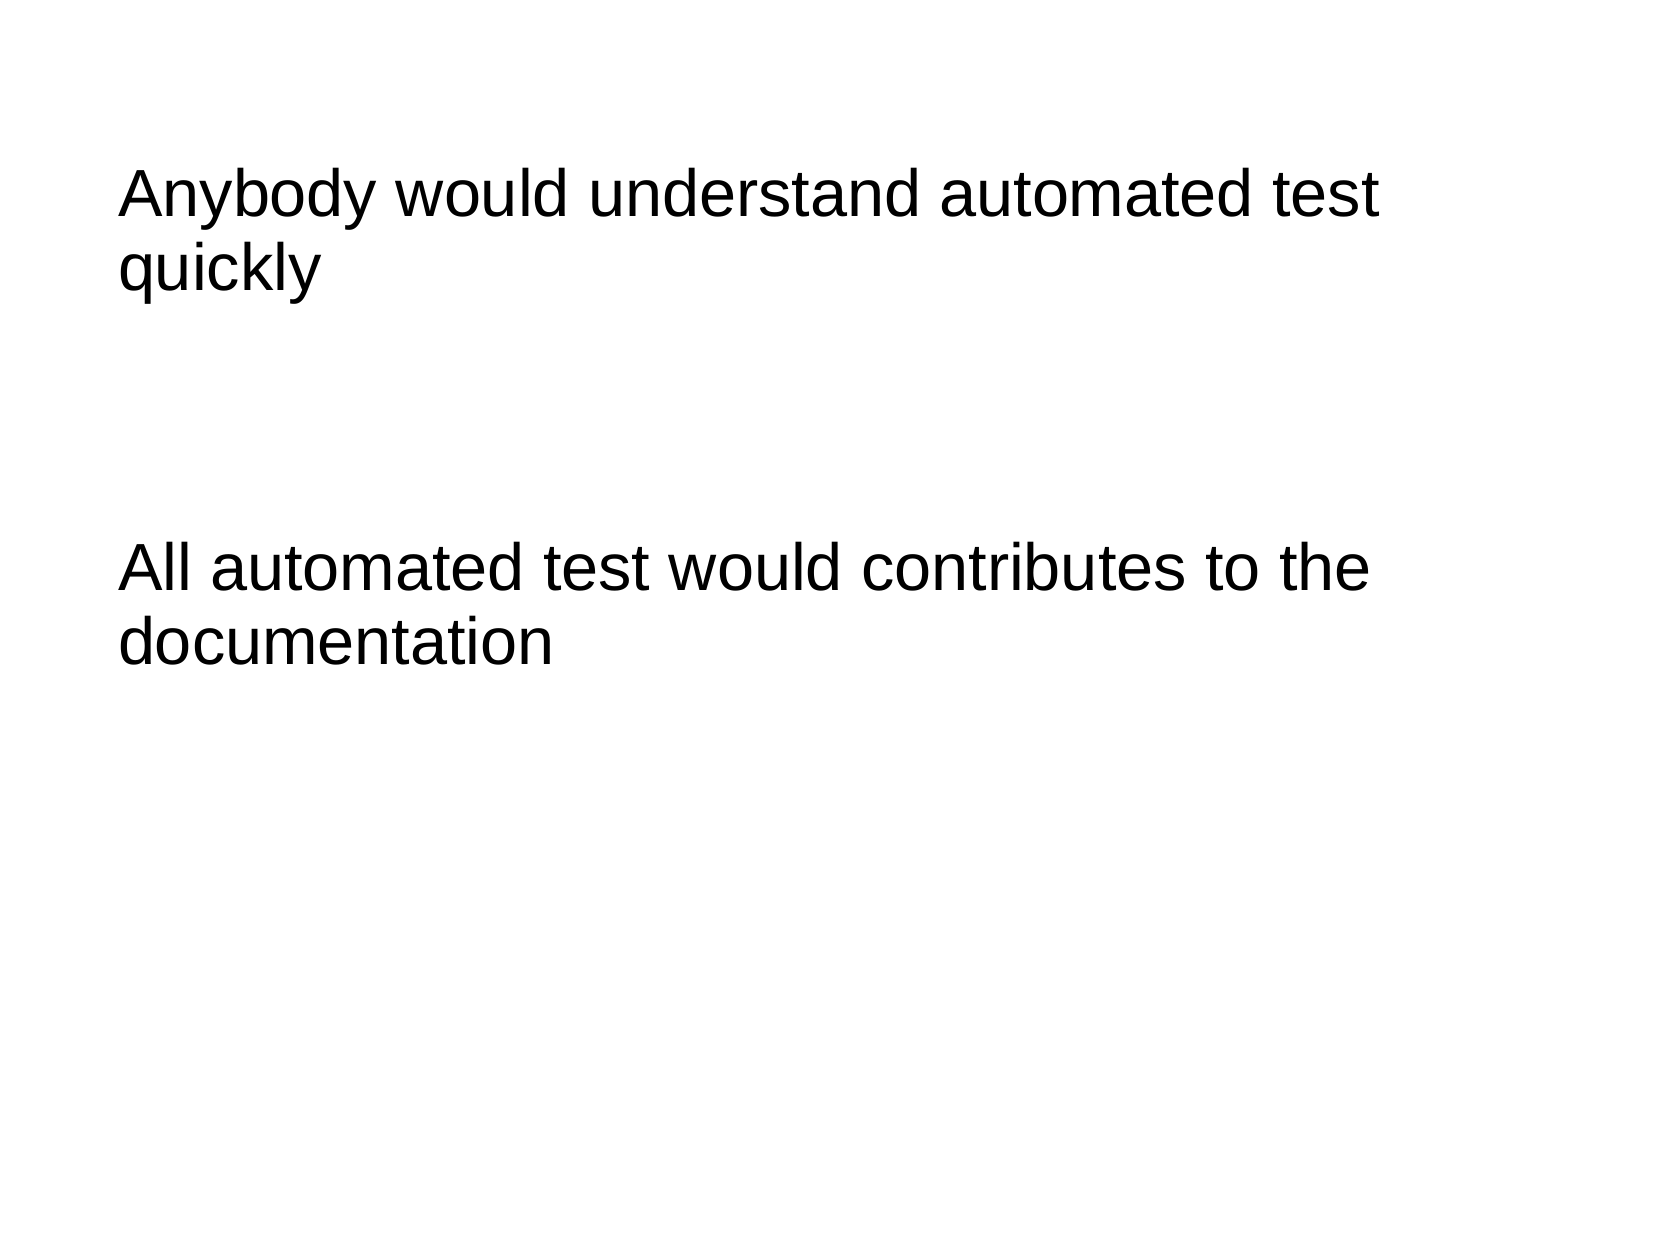

# Anybody would understand automated test quickly
All automated test would contributes to the documentation